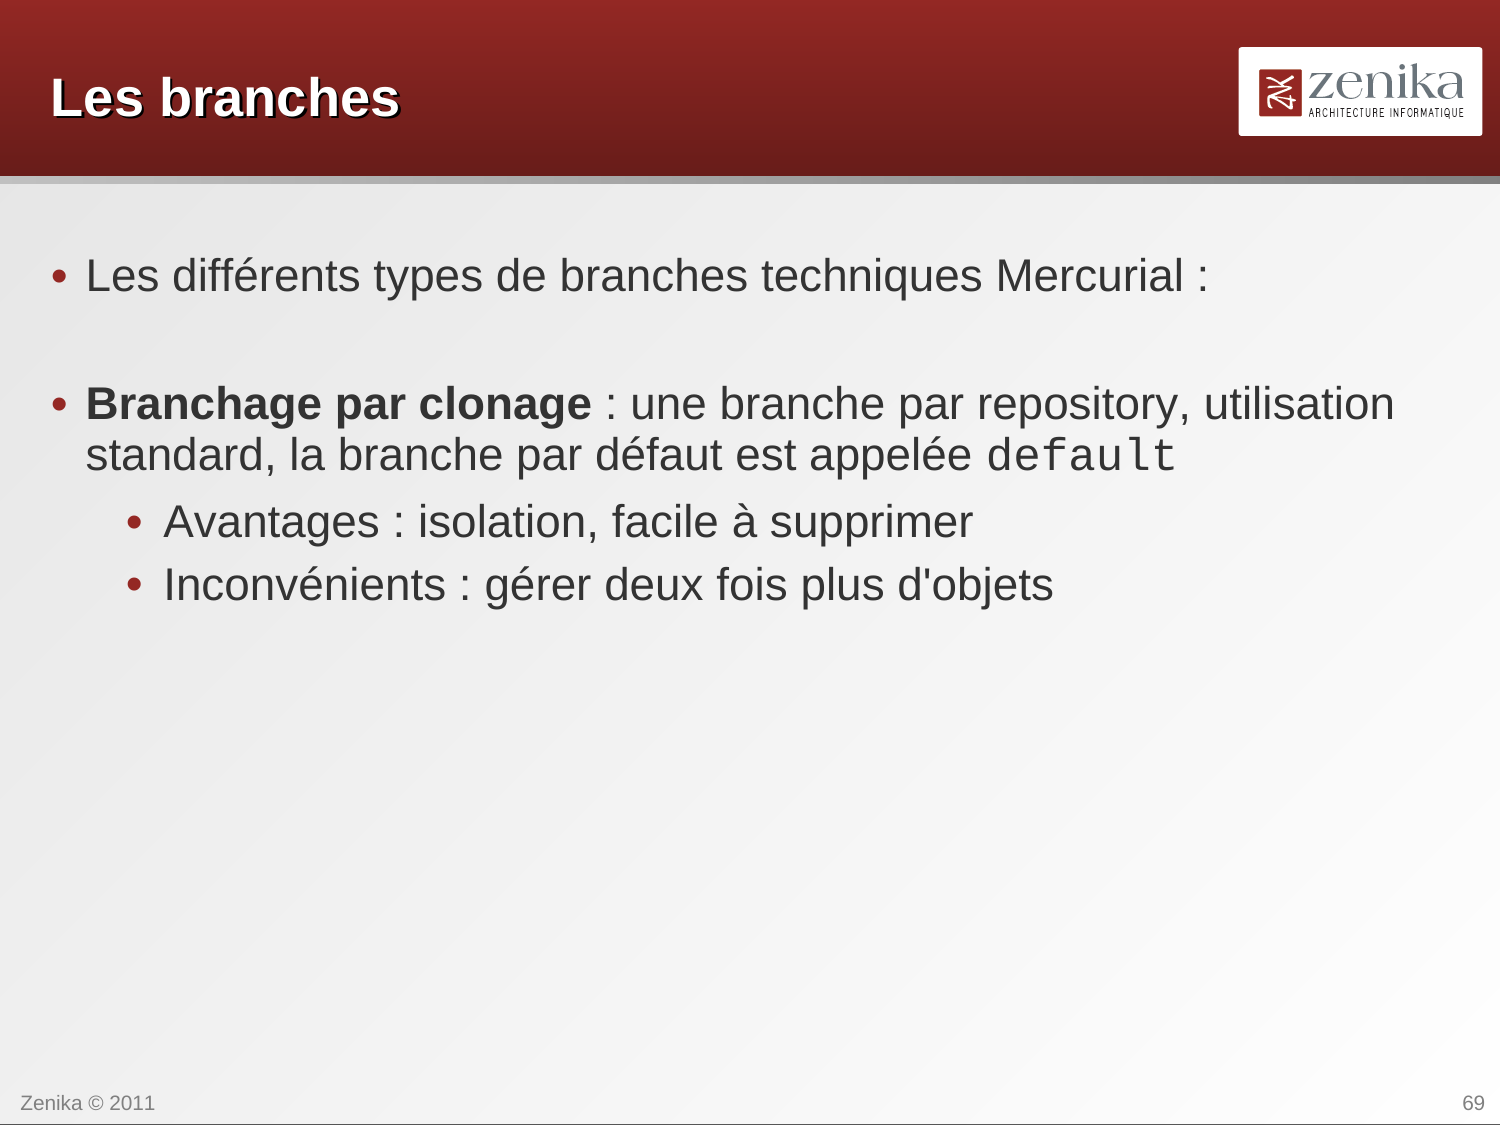

# Les branches
Les différents types de branches techniques Mercurial :
Branchage par clonage : une branche par repository, utilisation standard, la branche par défaut est appelée default
Avantages : isolation, facile à supprimer
Inconvénients : gérer deux fois plus d'objets